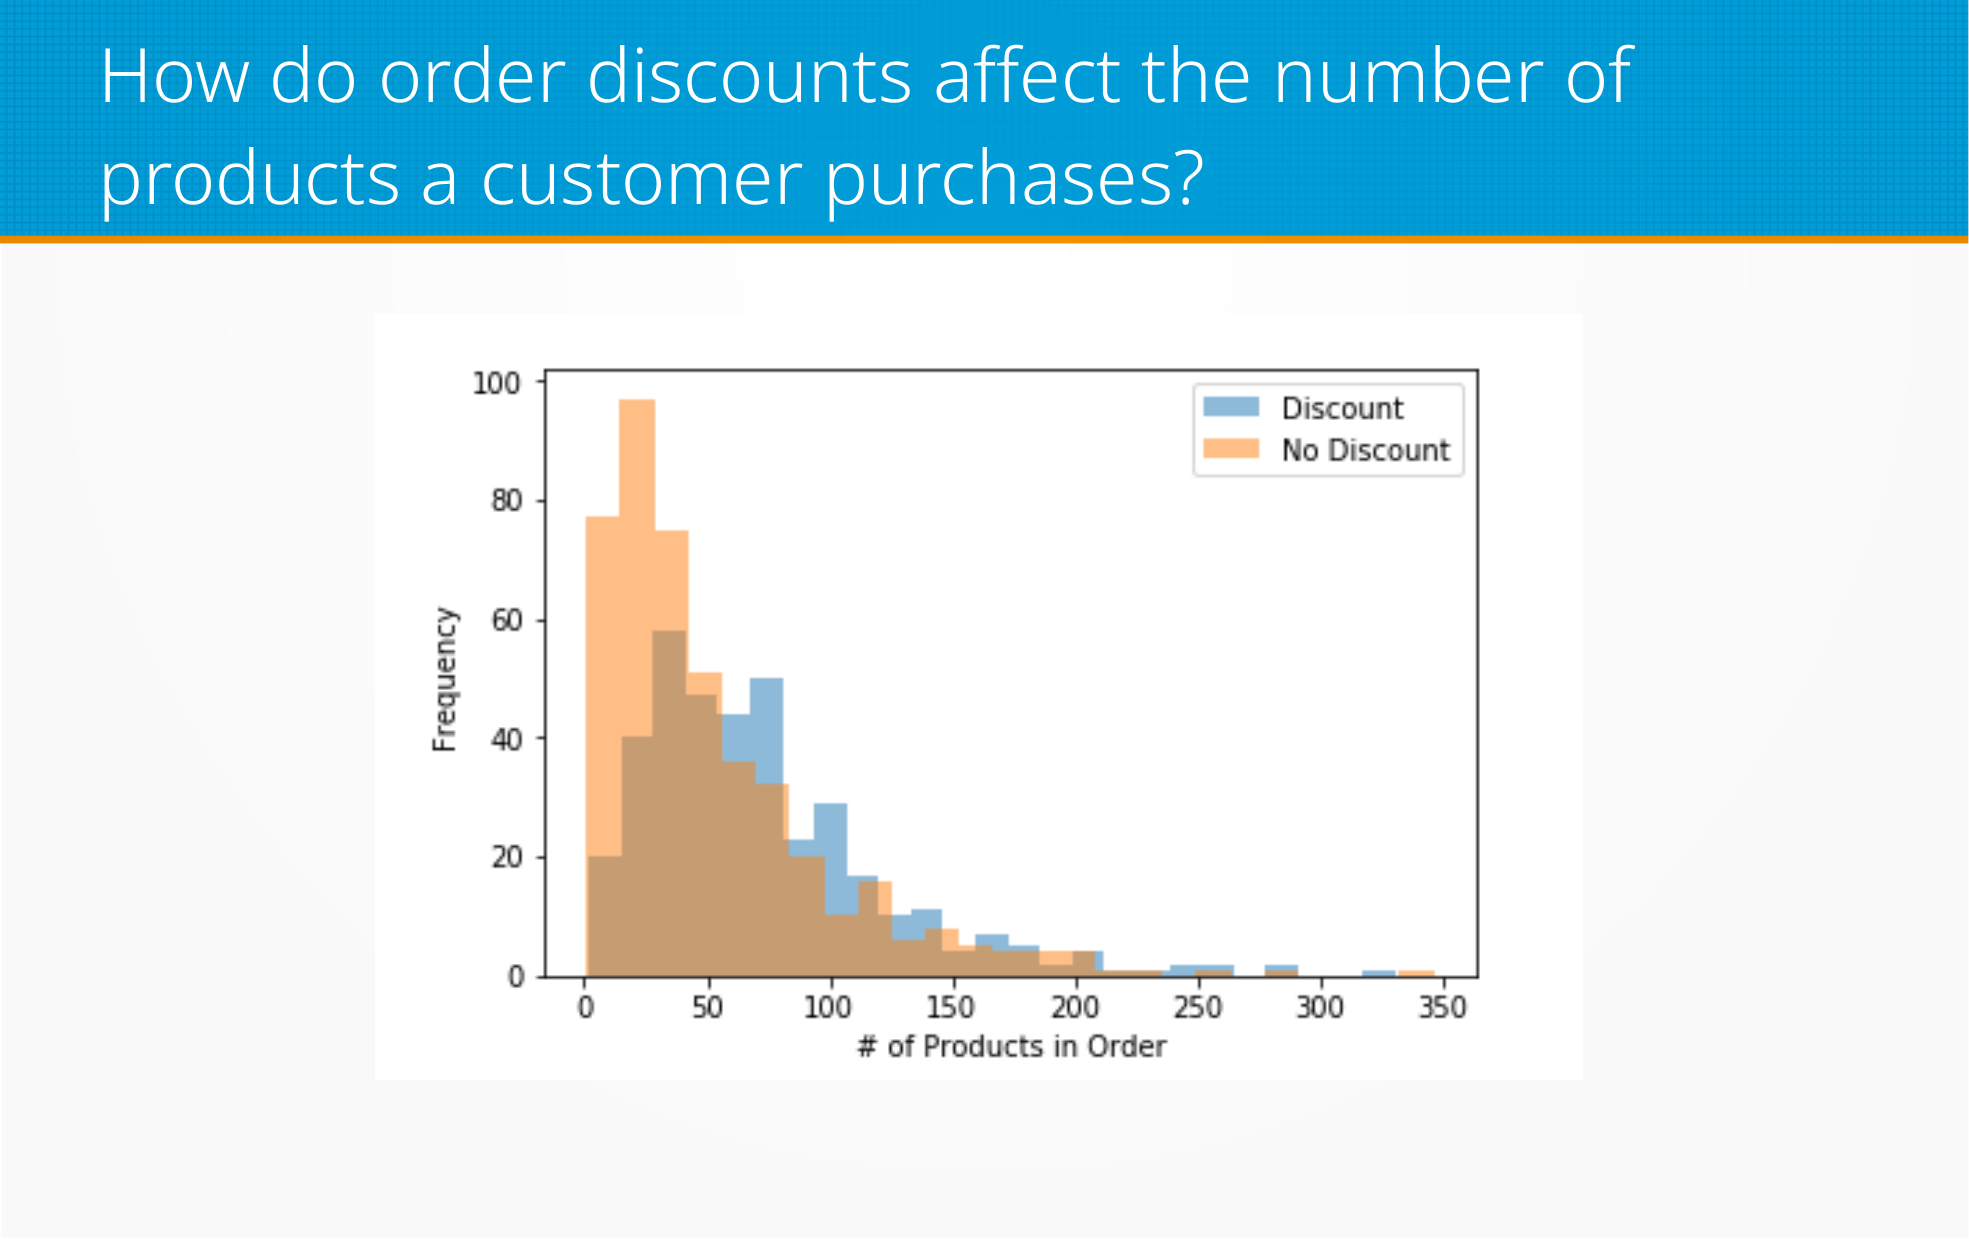

# How do order discounts affect the number of products a customer purchases?